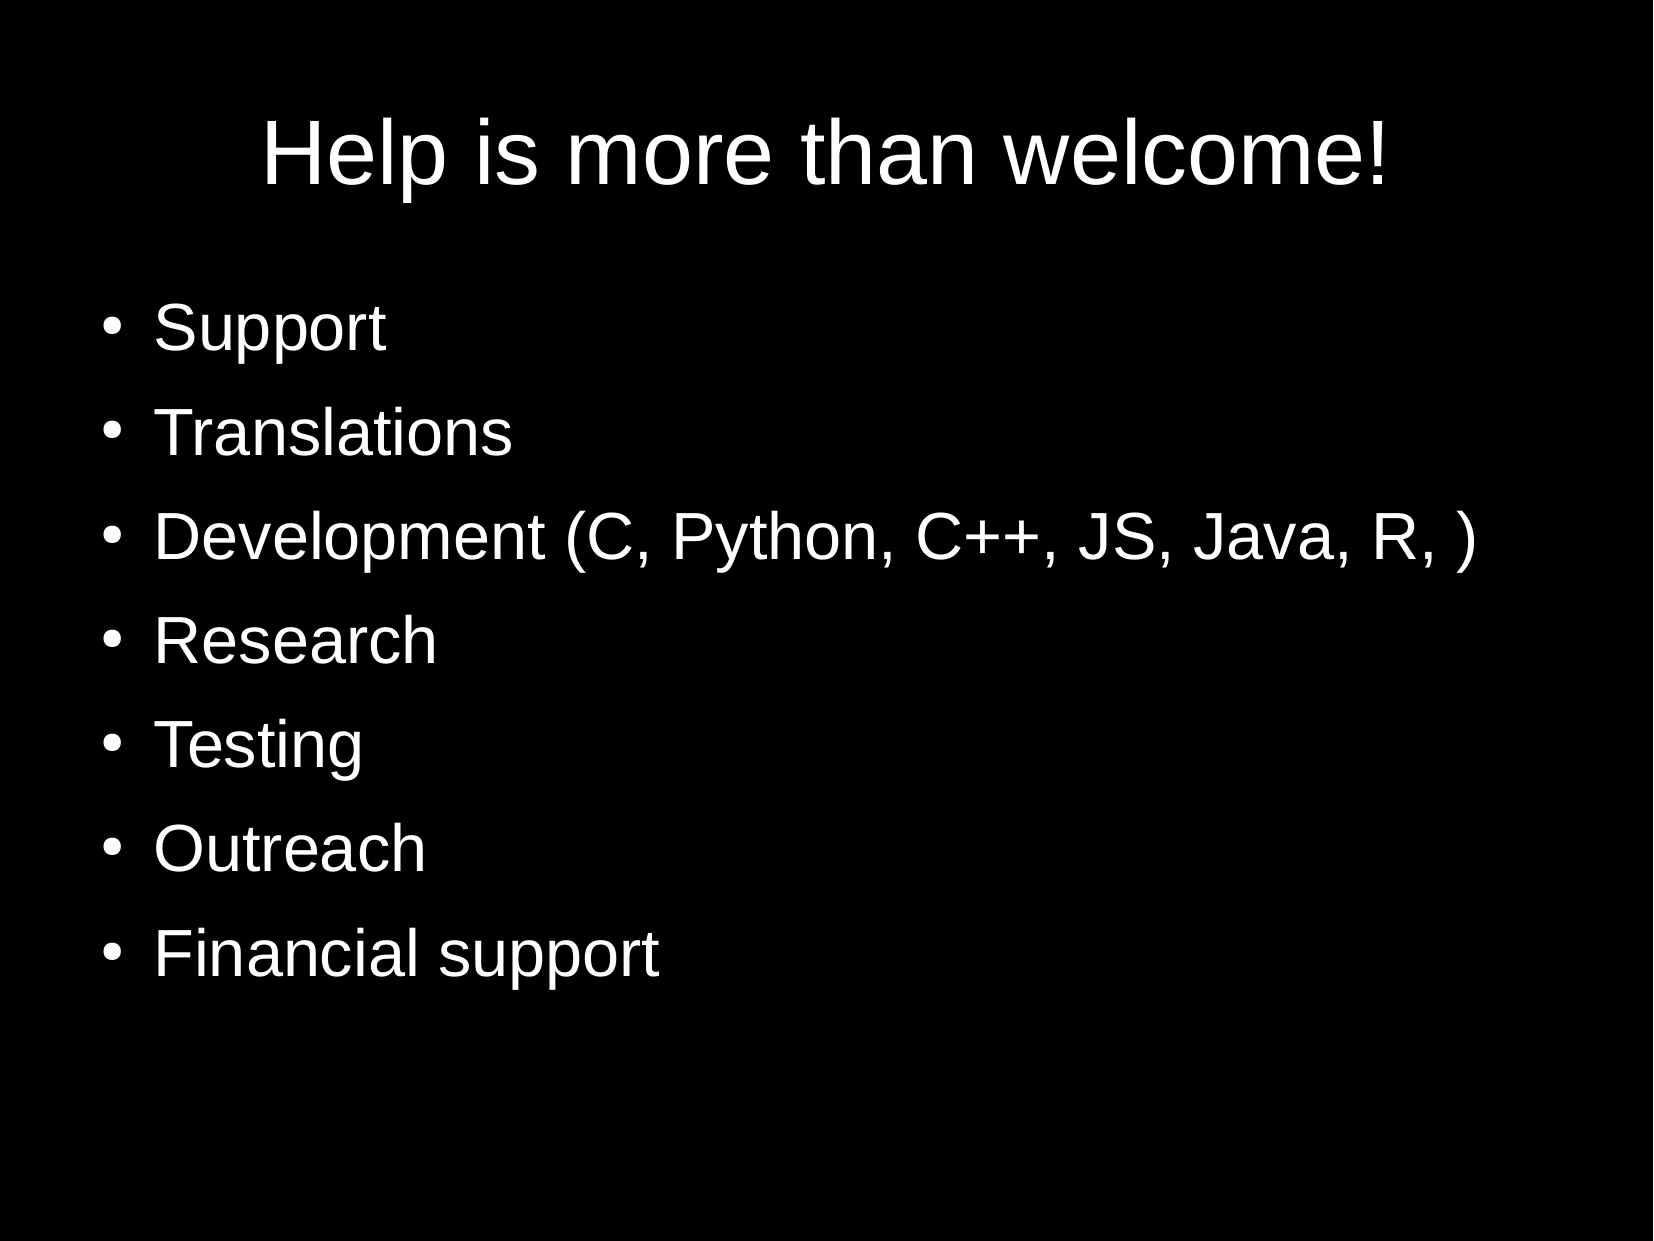

# Help is more than welcome!
Support
Translations
Development (C, Python, C++, JS, Java, R, )
Research
Testing
Outreach
Financial support